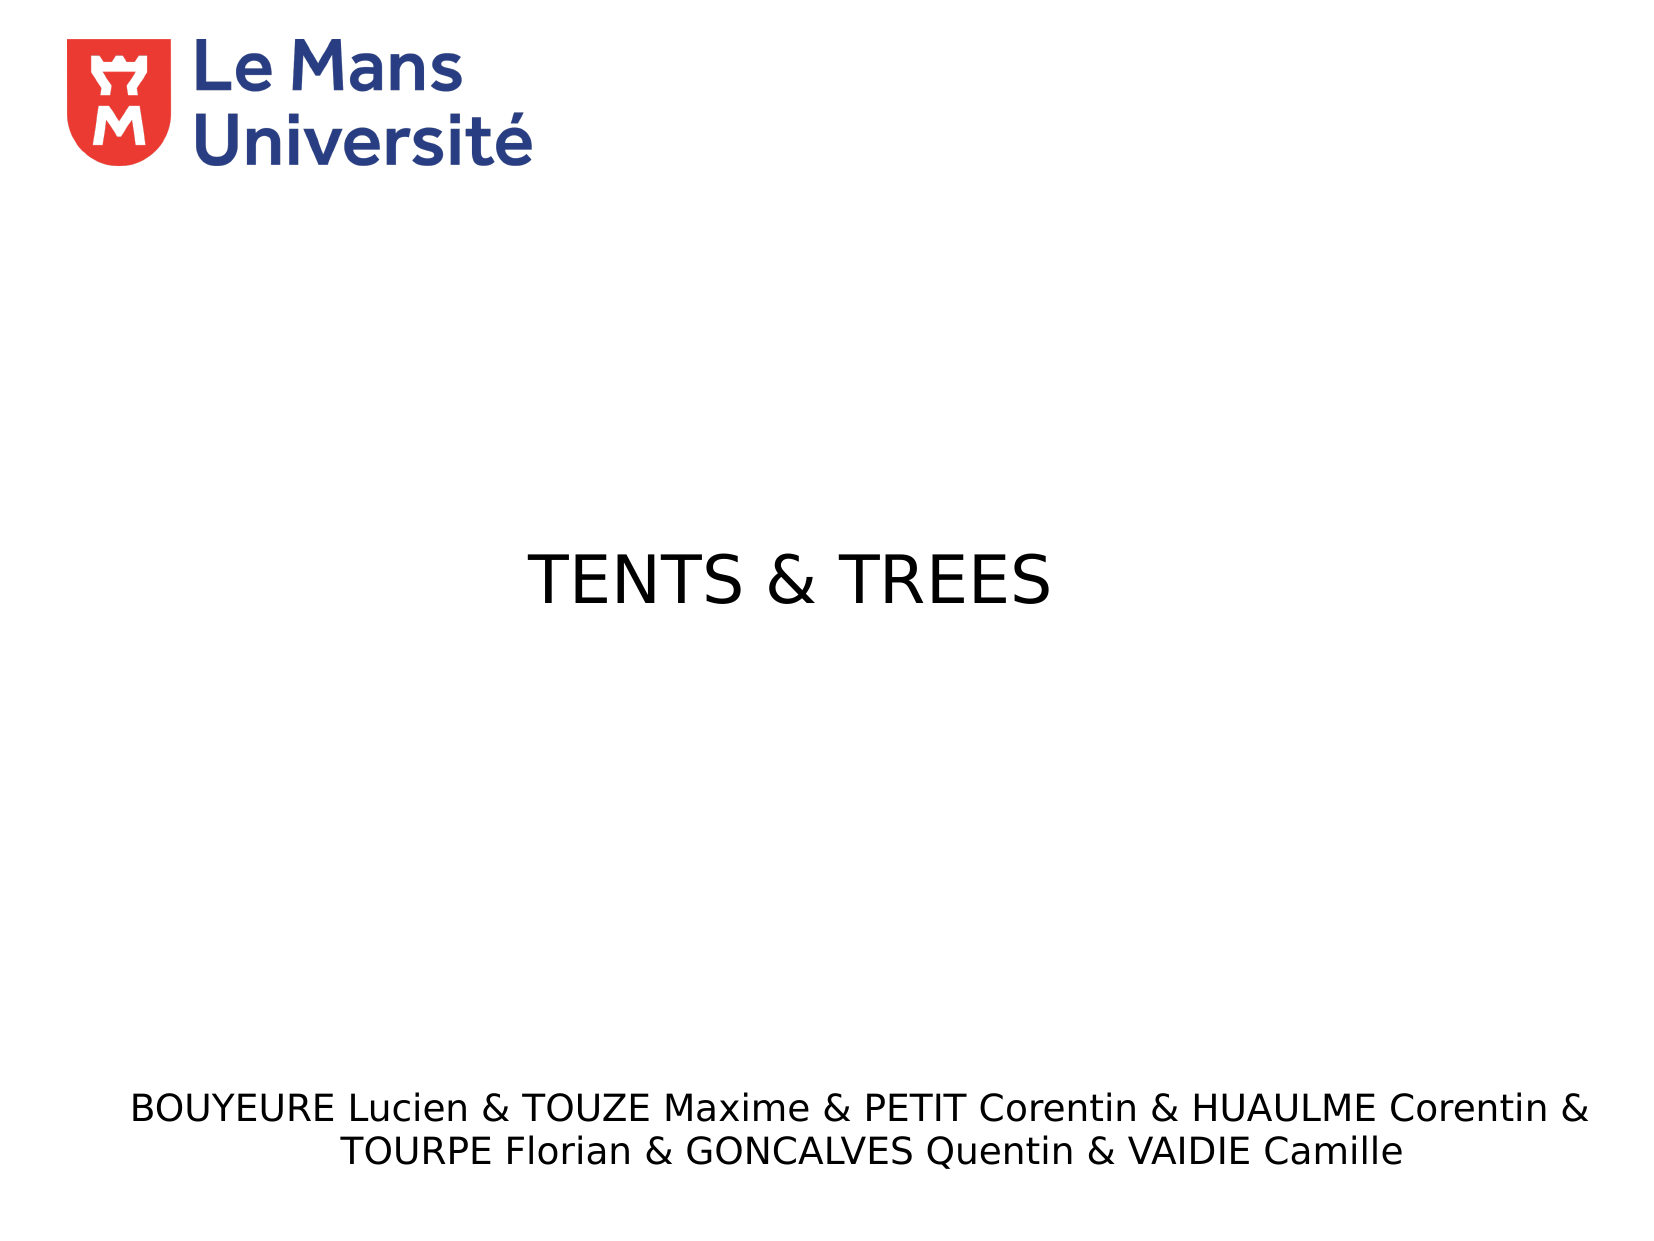

# TENTS & TREES
BOUYEURE Lucien & TOUZE Maxime & PETIT Corentin & HUAULME Corentin &
TOURPE Florian & GONCALVES Quentin & VAIDIE Camille
1